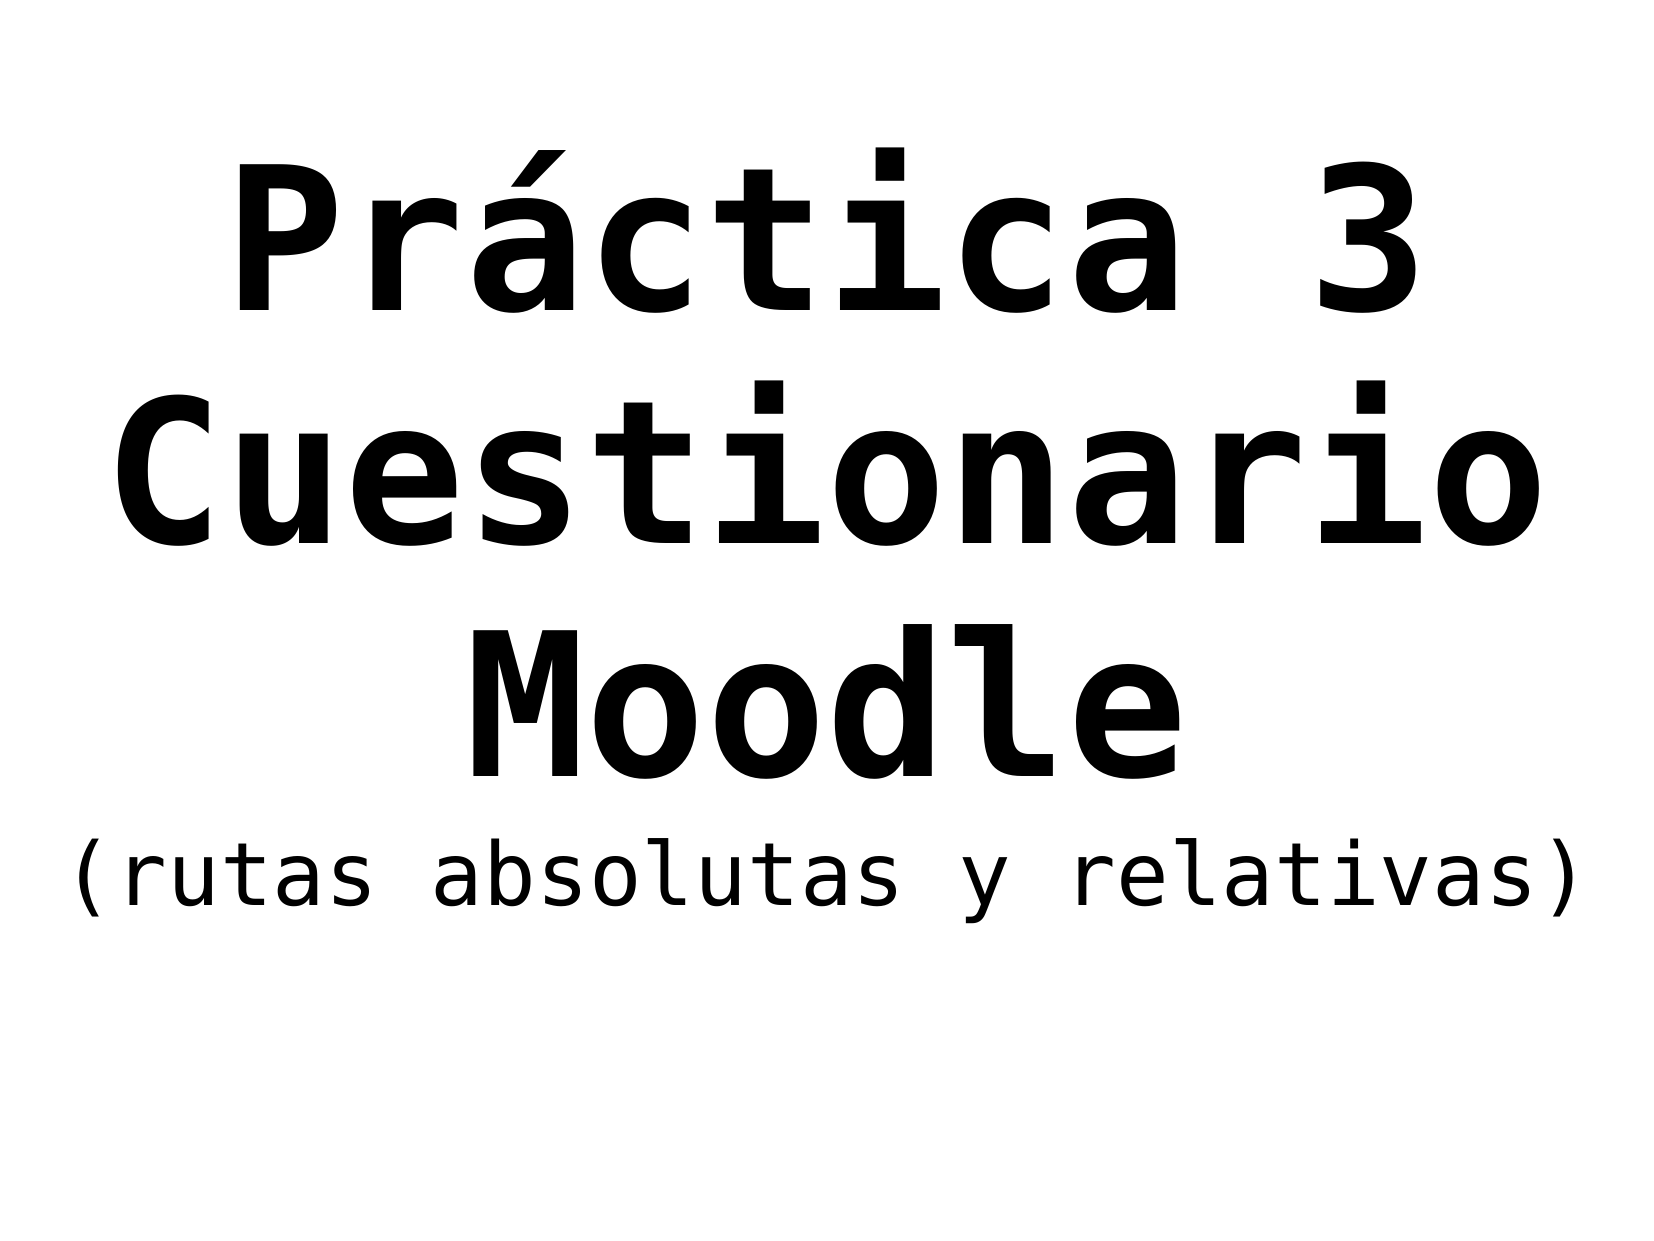

# Práctica 3
Cuestionario Moodle
(rutas absolutas y relativas)